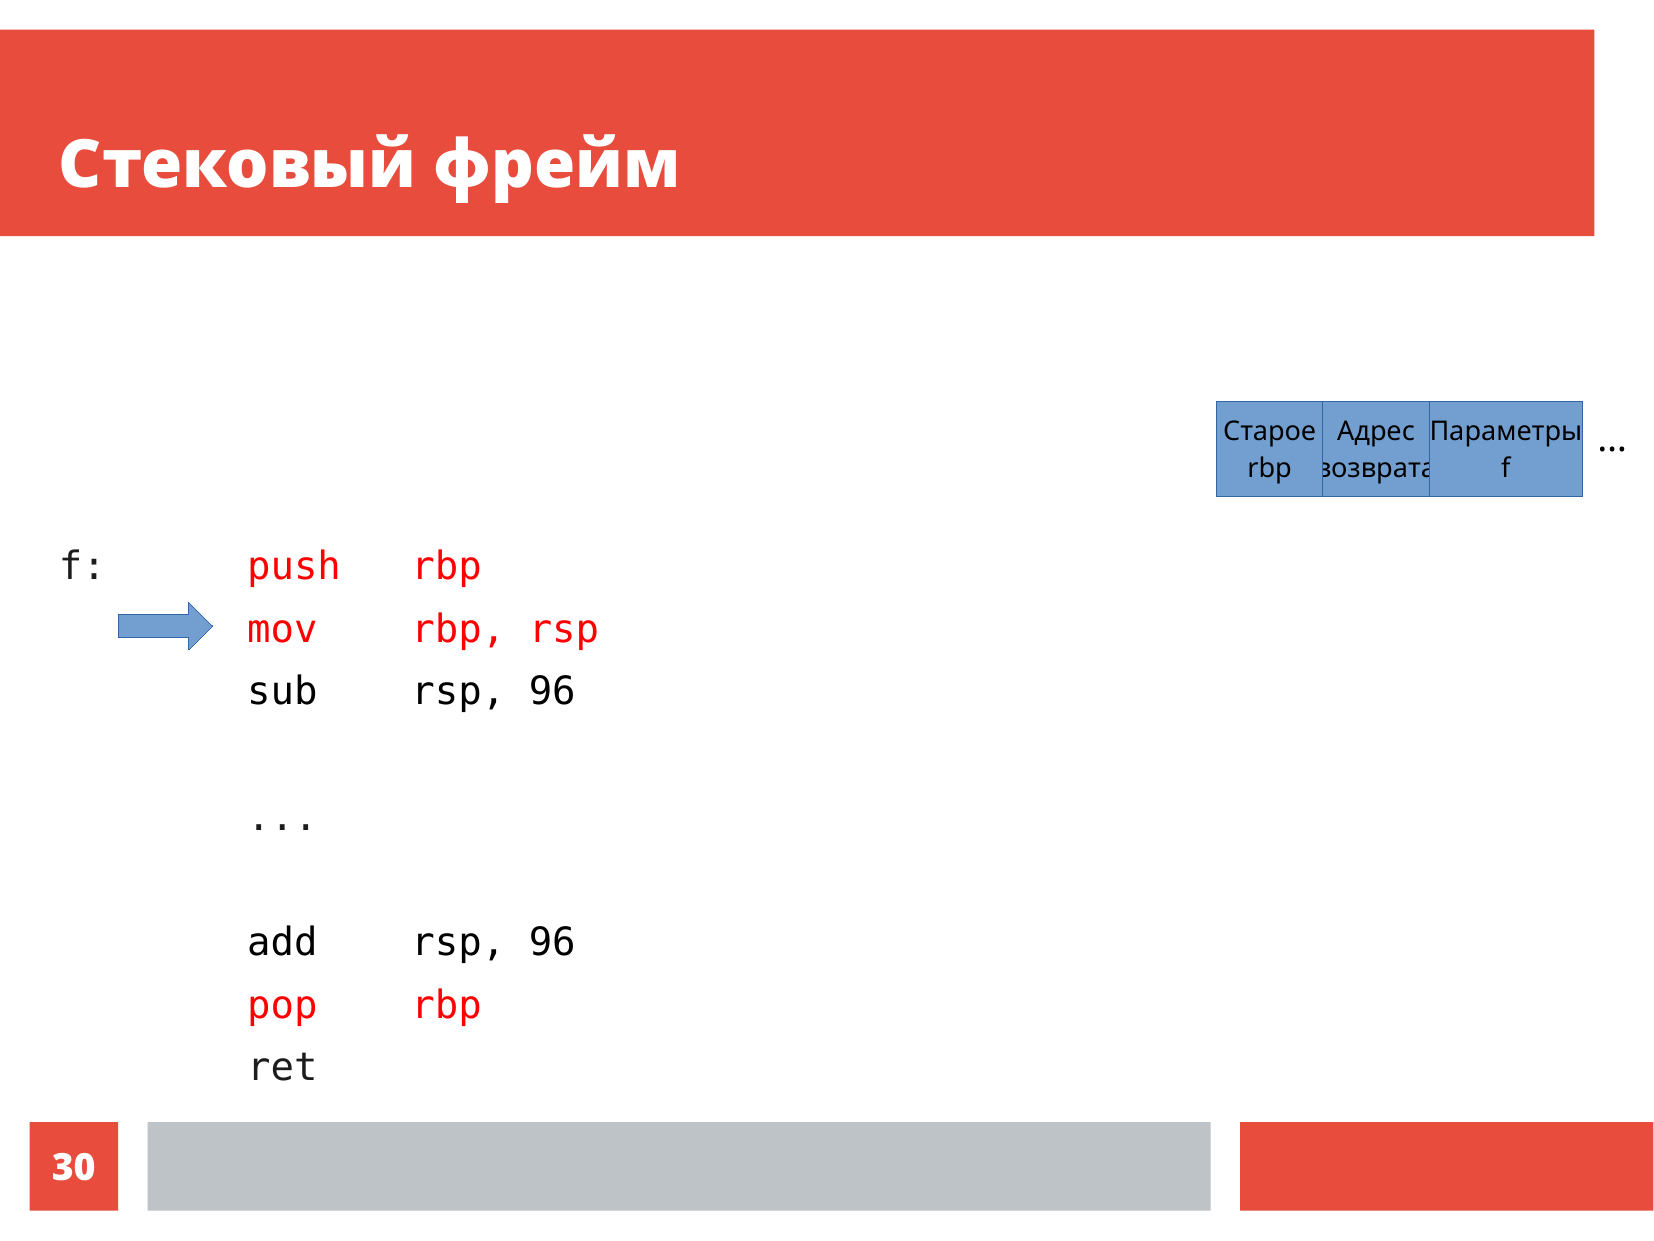

# Стековый фрейм
Старое
rbp
Адрес
возврата
Параметры
f
…
f: push rbp
 mov rbp, rsp
 sub rsp, 96
 ...
 add rsp, 96
 pop rbp
 ret
30